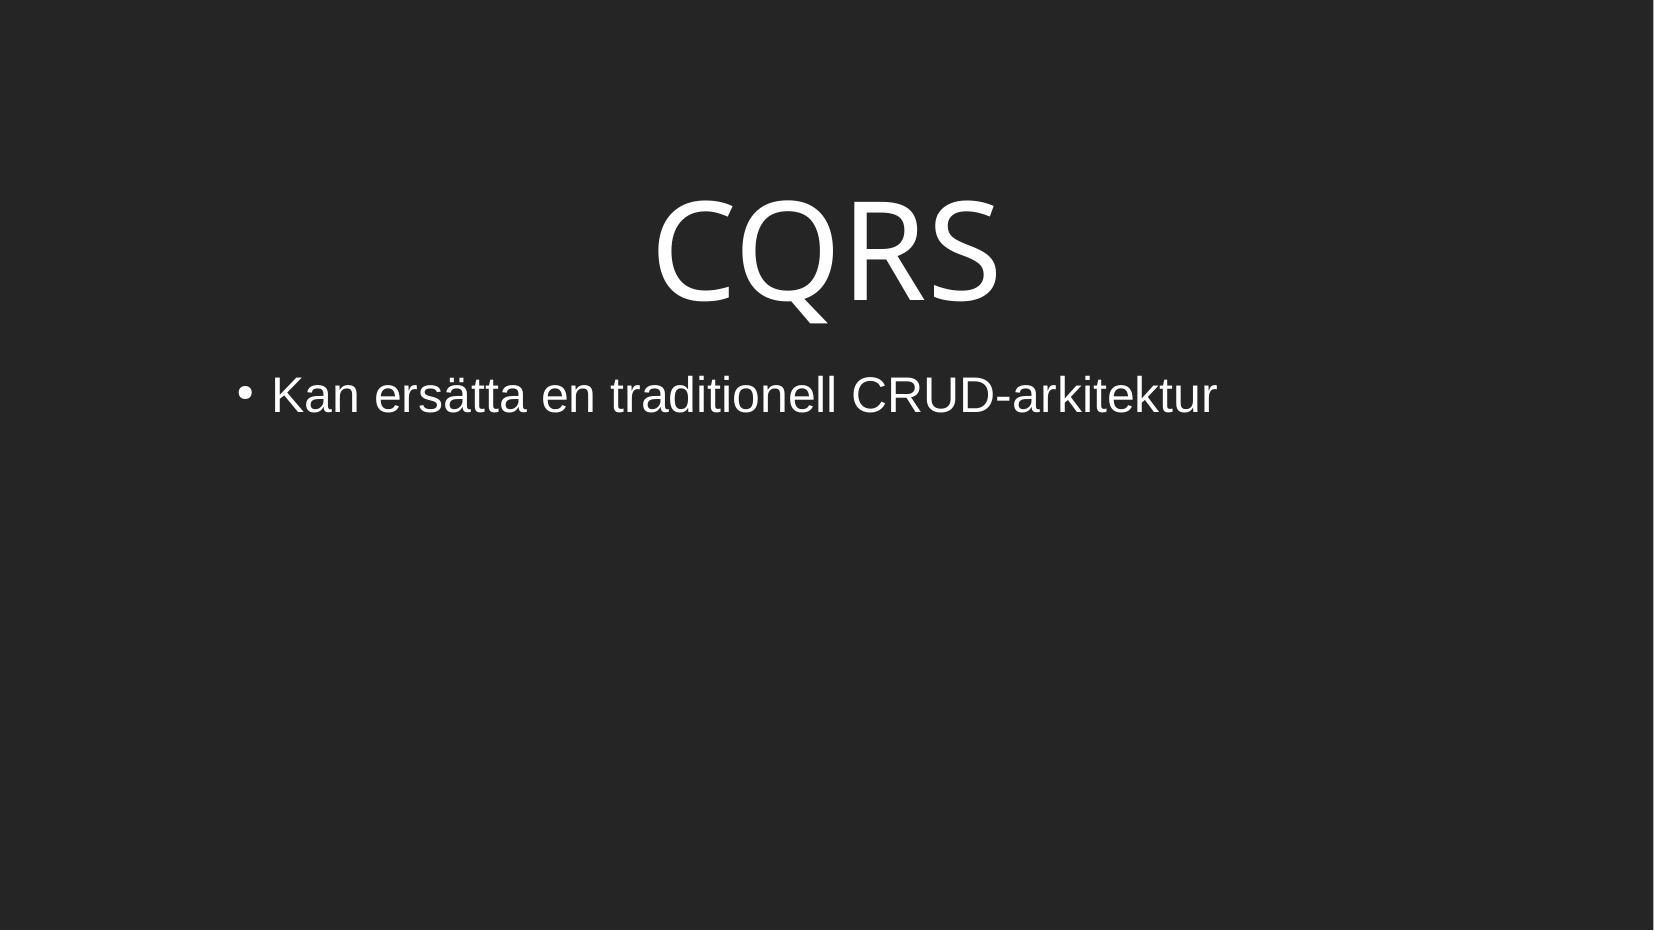

# CQRS
Kan ersätta en traditionell CRUD-arkitektur